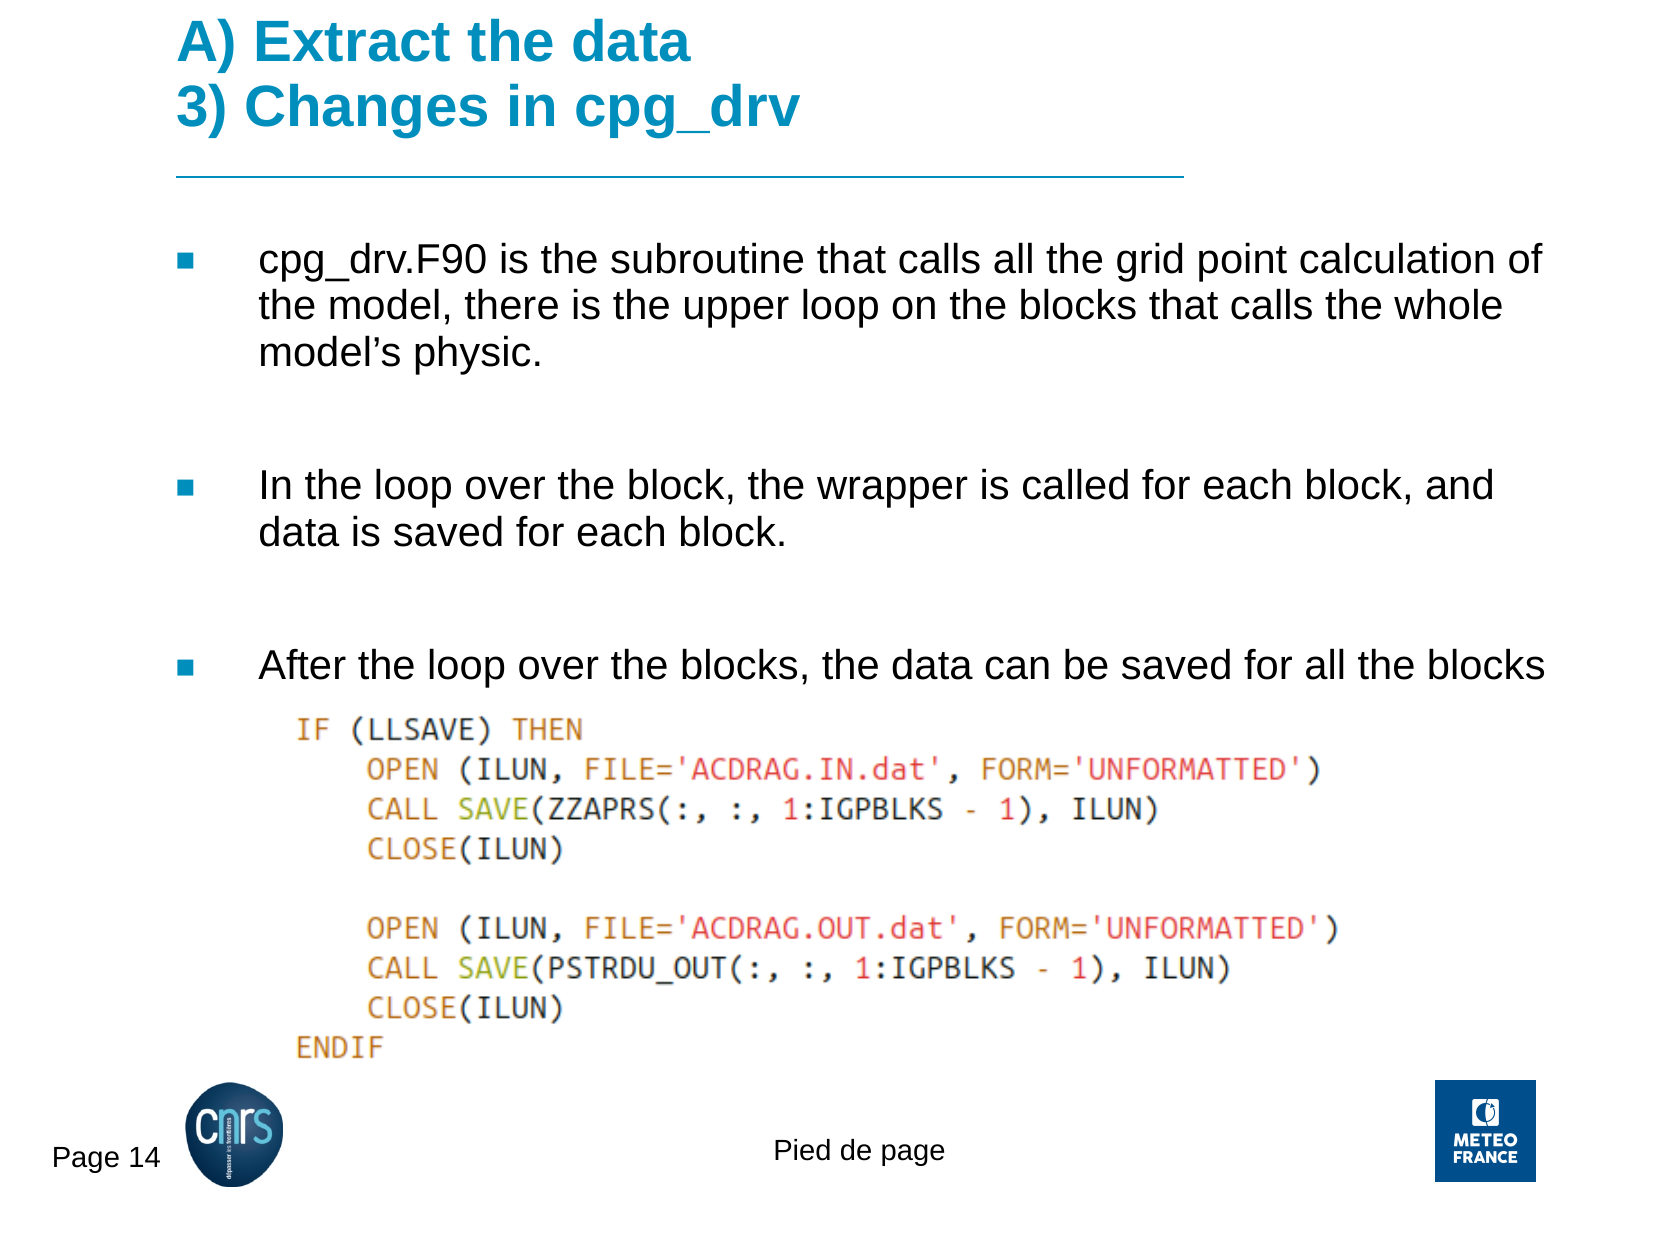

# A) Extract the data 3) Changes in cpg_drv
cpg_drv.F90 is the subroutine that calls all the grid point calculation of the model, there is the upper loop on the blocks that calls the whole model’s physic.
In the loop over the block, the wrapper is called for each block, and data is saved for each block.
After the loop over the blocks, the data can be saved for all the blocks
Pied de page
14